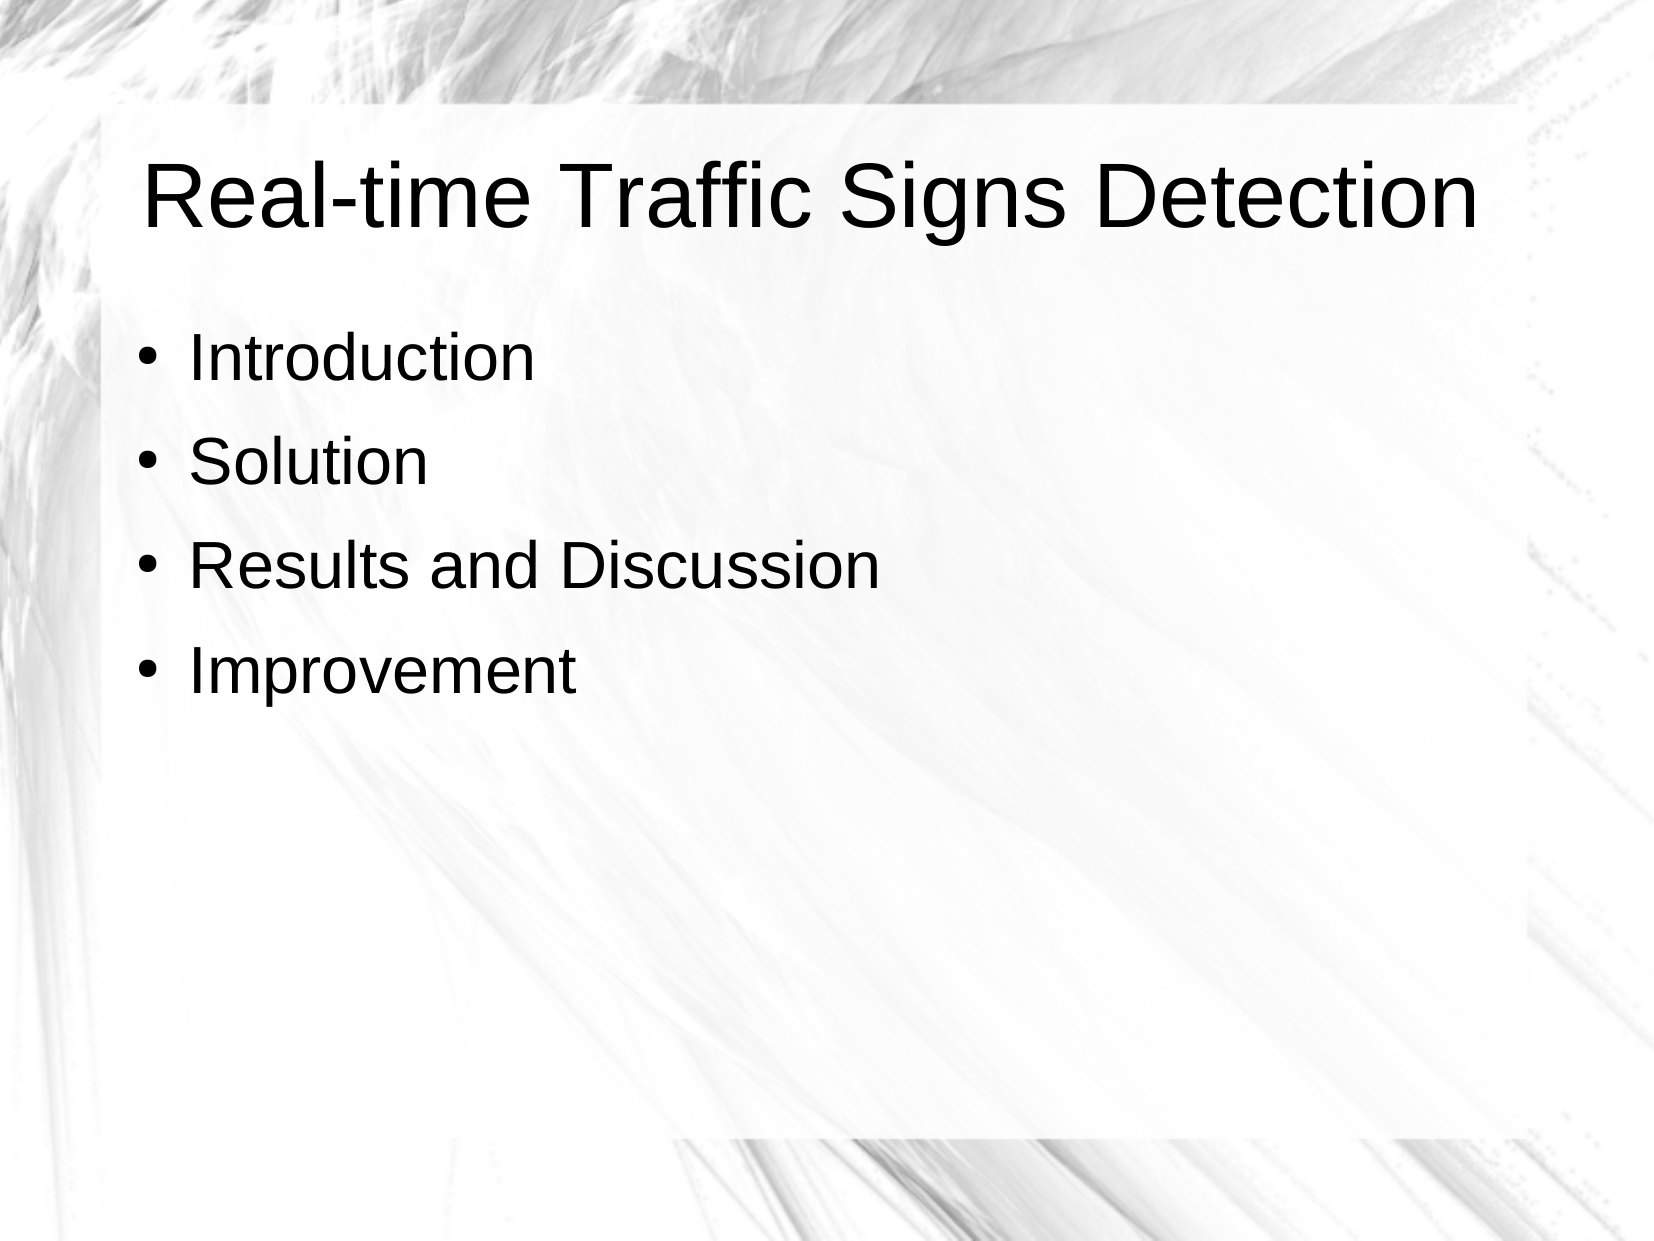

# Real-time Traffic Signs Detection
Introduction
Solution
Results and Discussion
Improvement